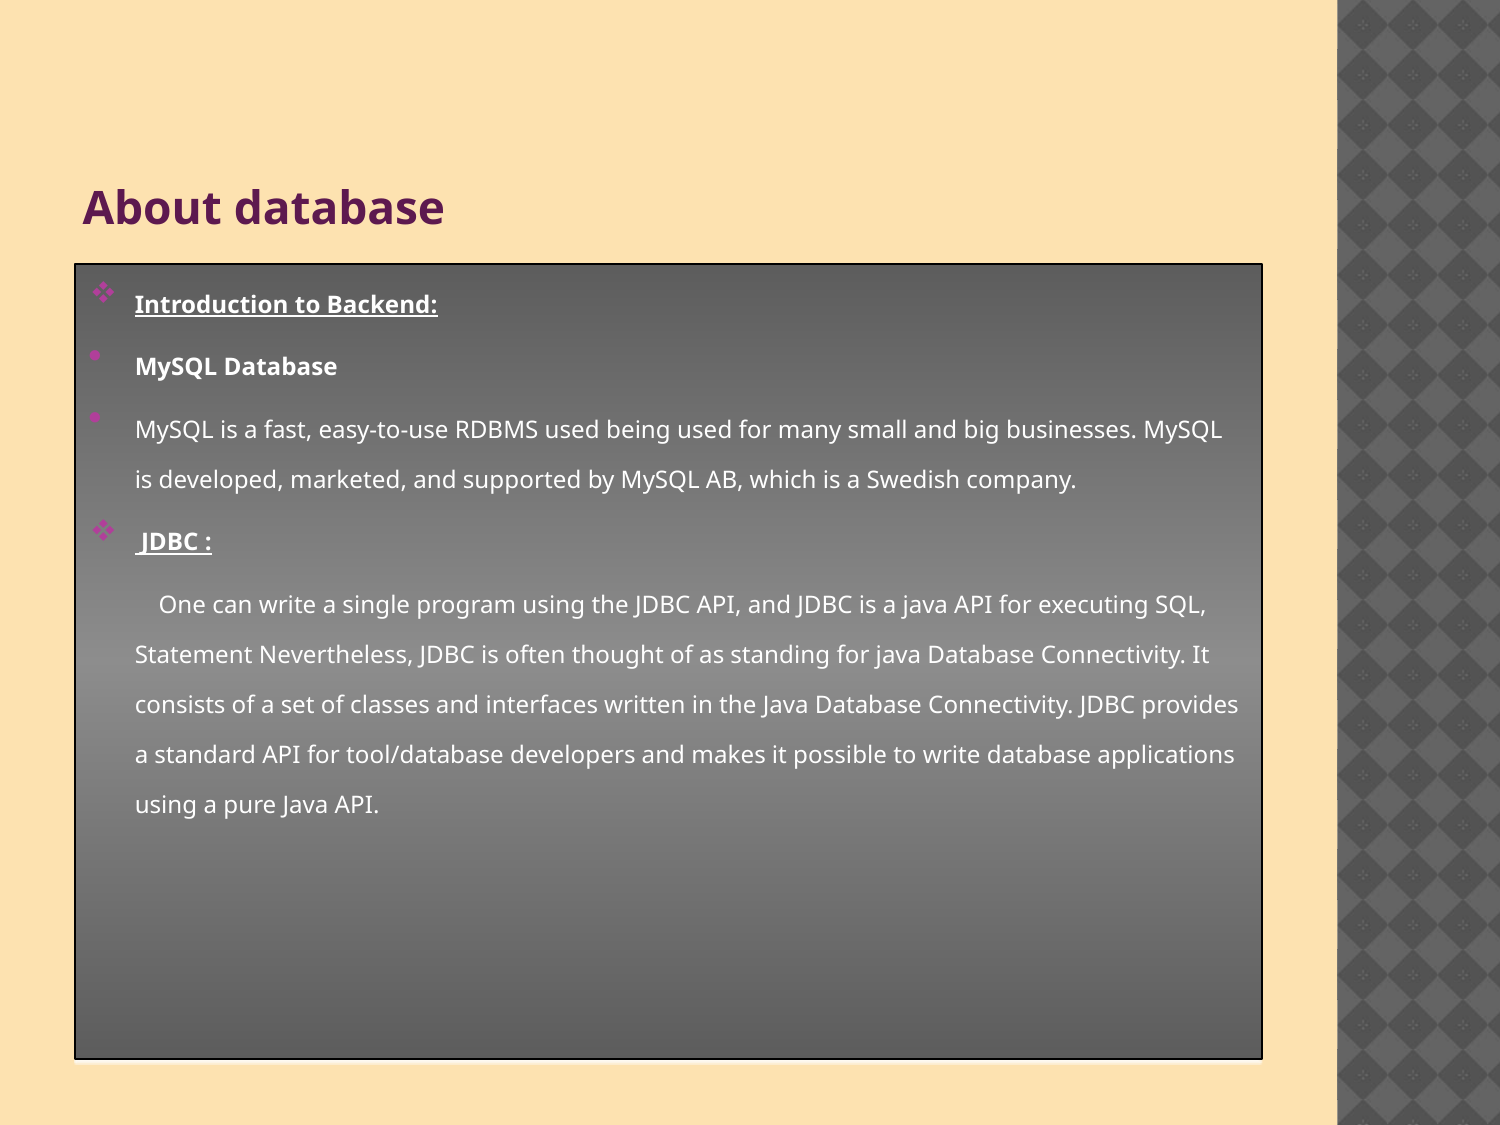

# About database
Introduction to Backend:
MySQL Database
MySQL is a fast, easy-to-use RDBMS used being used for many small and big businesses. MySQL is developed, marketed, and supported by MySQL AB, which is a Swedish company.
 JDBC :
 One can write a single program using the JDBC API, and JDBC is a java API for executing SQL, Statement Nevertheless, JDBC is often thought of as standing for java Database Connectivity. It consists of a set of classes and interfaces written in the Java Database Connectivity. JDBC provides a standard API for tool/database developers and makes it possible to write database applications using a pure Java API.